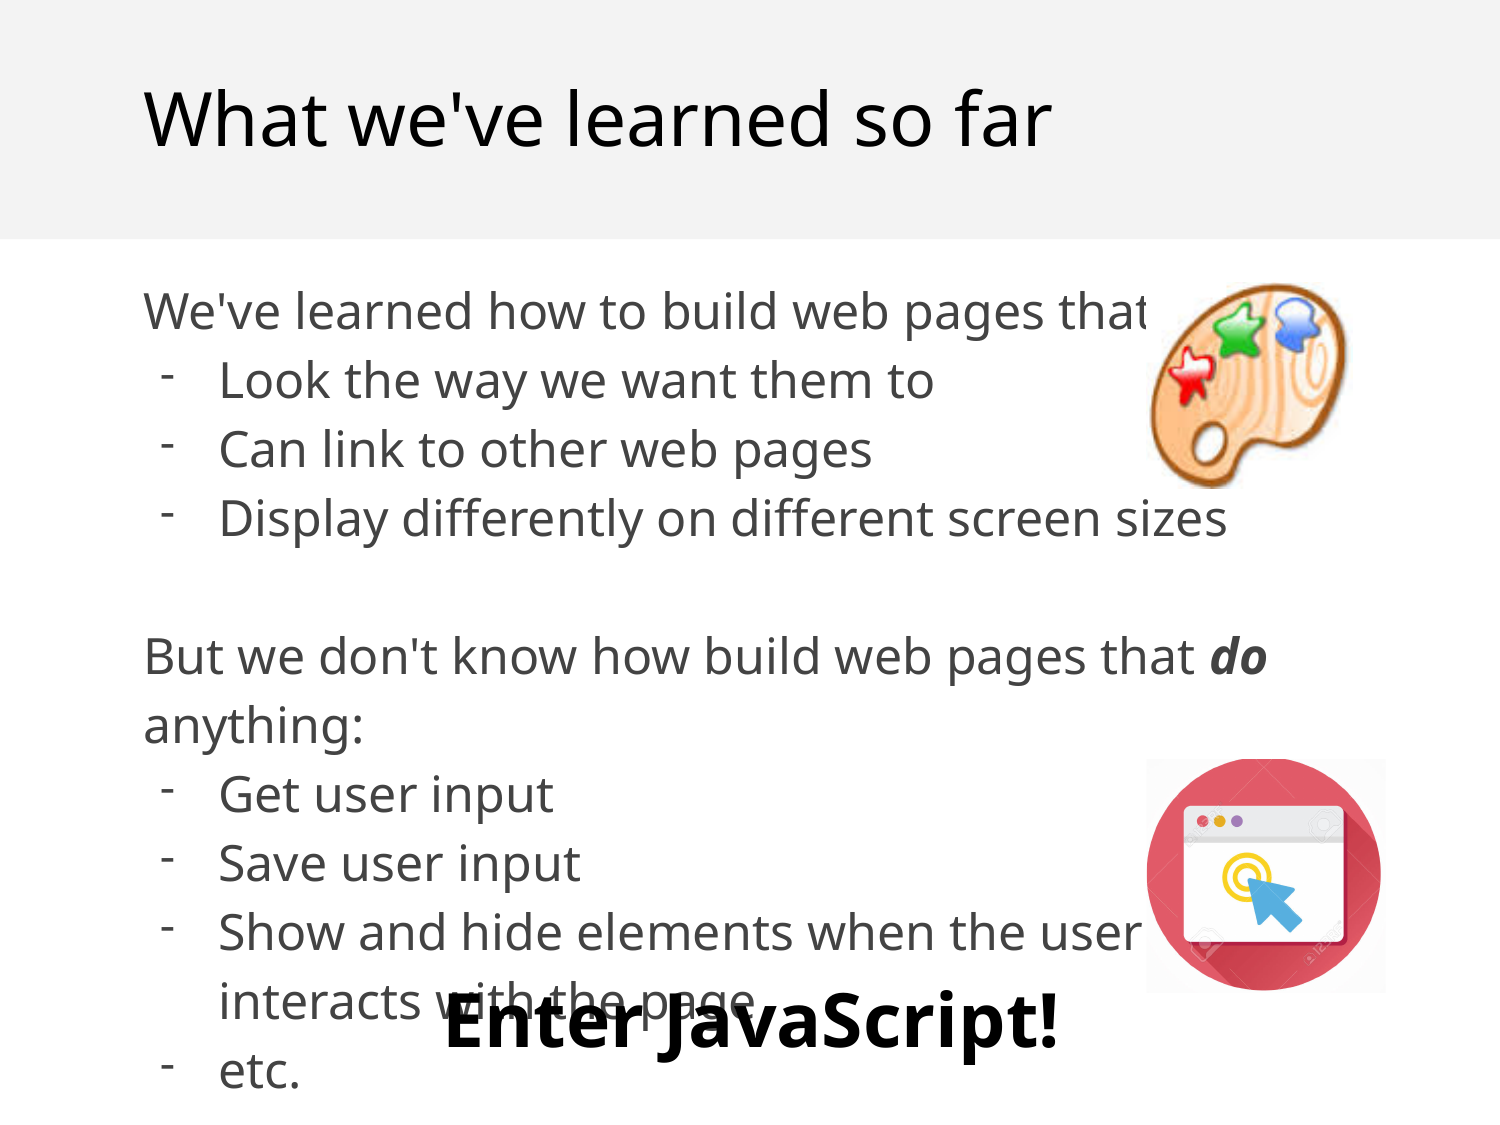

# What we've learned so far
We've learned how to build web pages that:
Look the way we want them to
Can link to other web pages
Display differently on different screen sizes
But we don't know how build web pages that do anything:
Get user input
Save user input
Show and hide elements when the user
interacts with the page
etc.
Enter JavaScript!